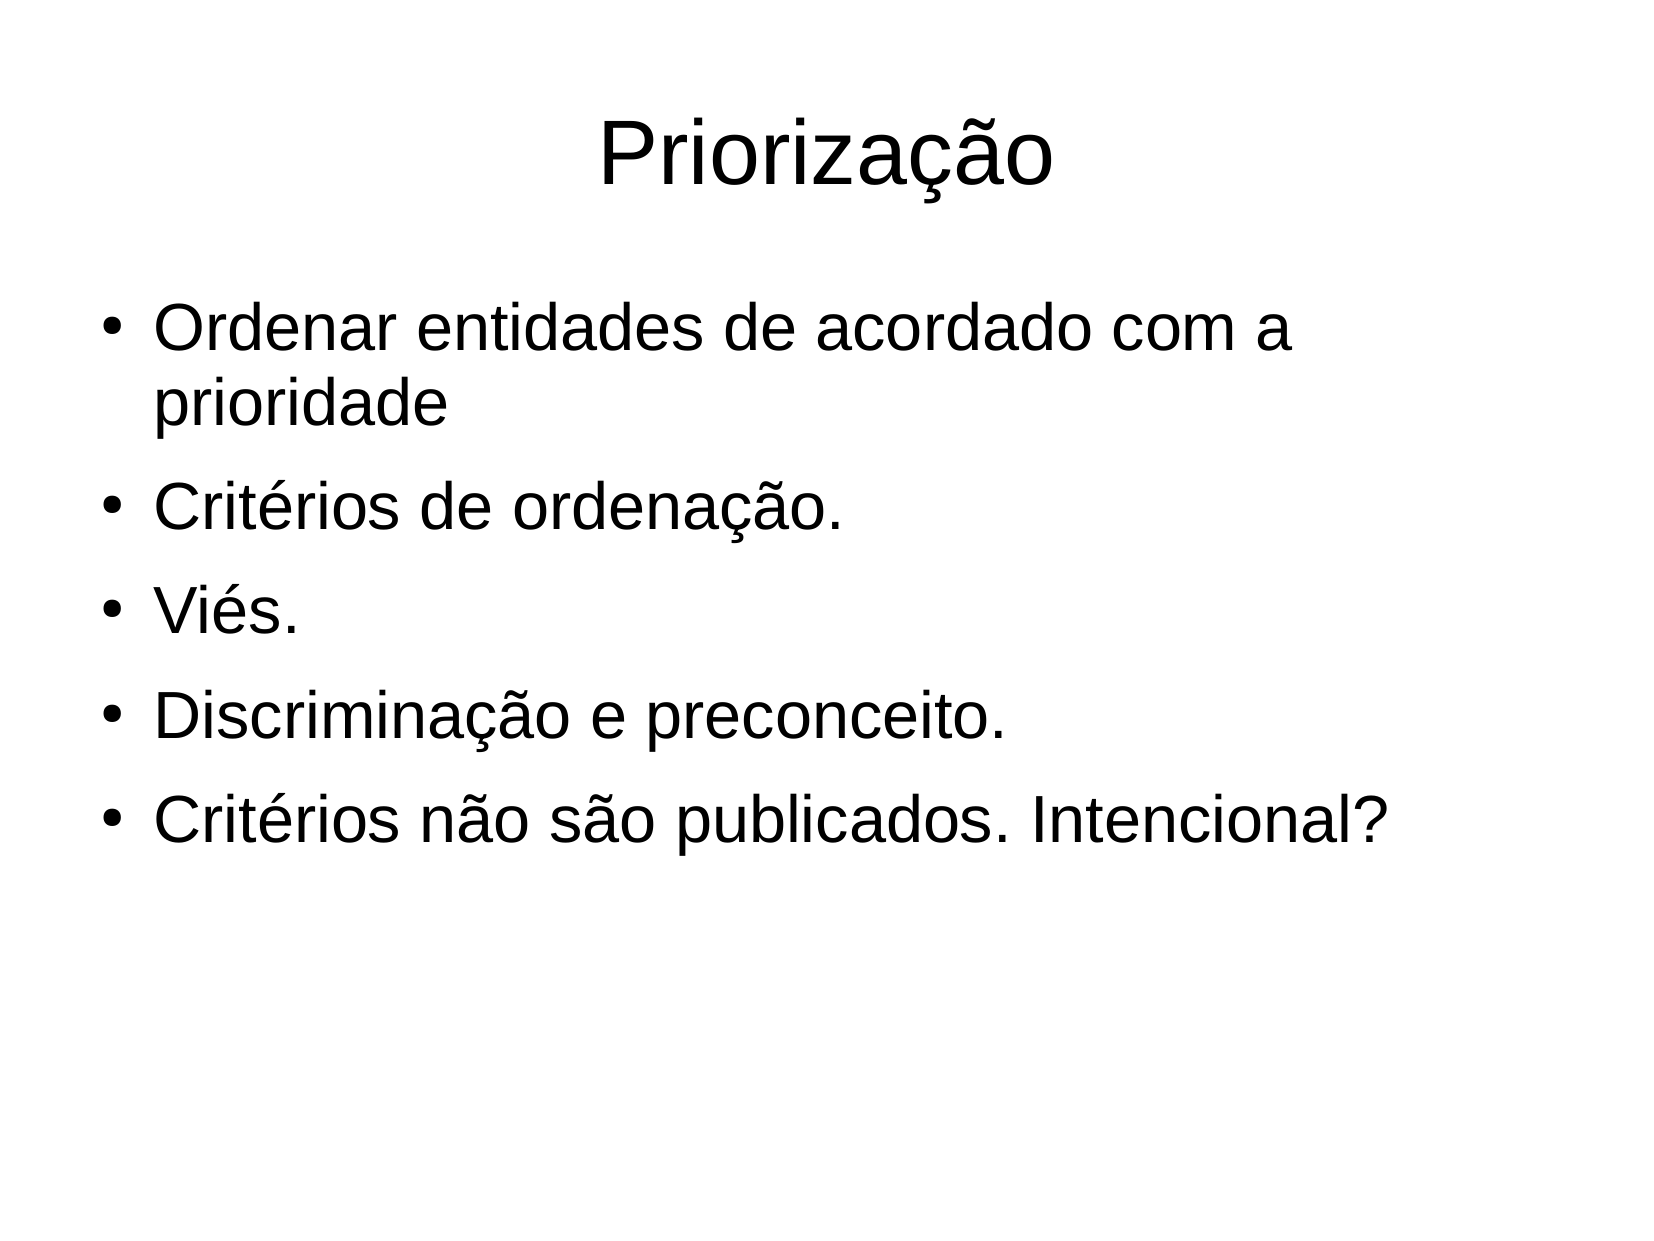

# Priorização
Ordenar entidades de acordado com a prioridade
Critérios de ordenação.
Viés.
Discriminação e preconceito.
Critérios não são publicados. Intencional?